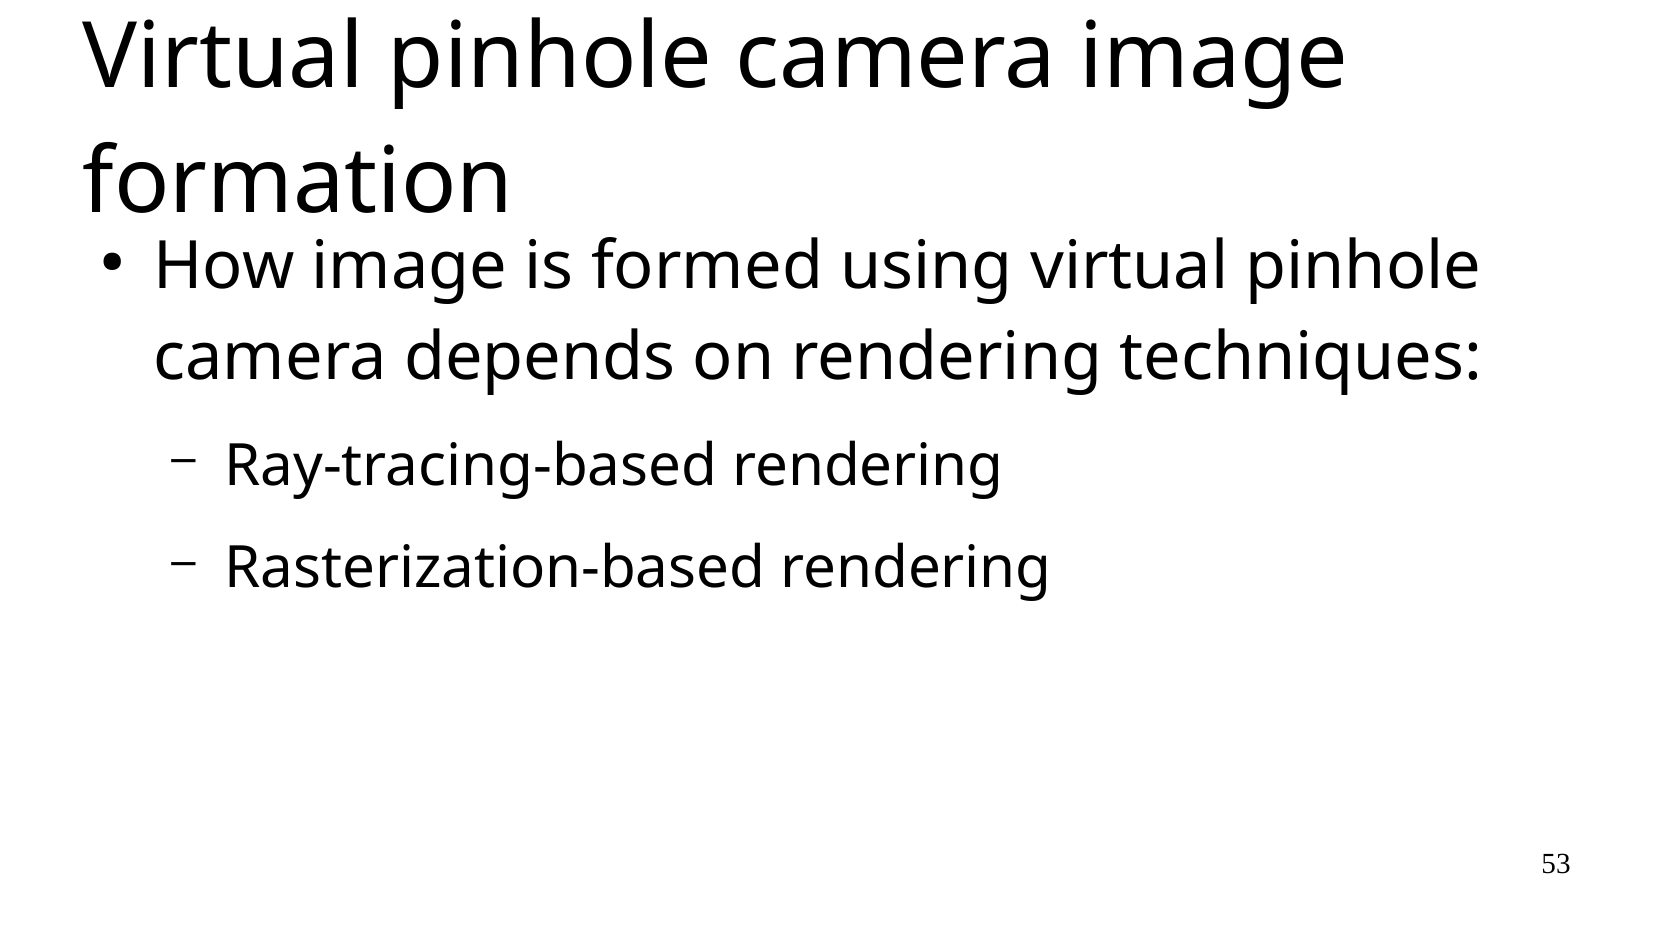

# Virtual pinhole camera image formation
How image is formed using virtual pinhole camera depends on rendering techniques:
Ray-tracing-based rendering
Rasterization-based rendering
53